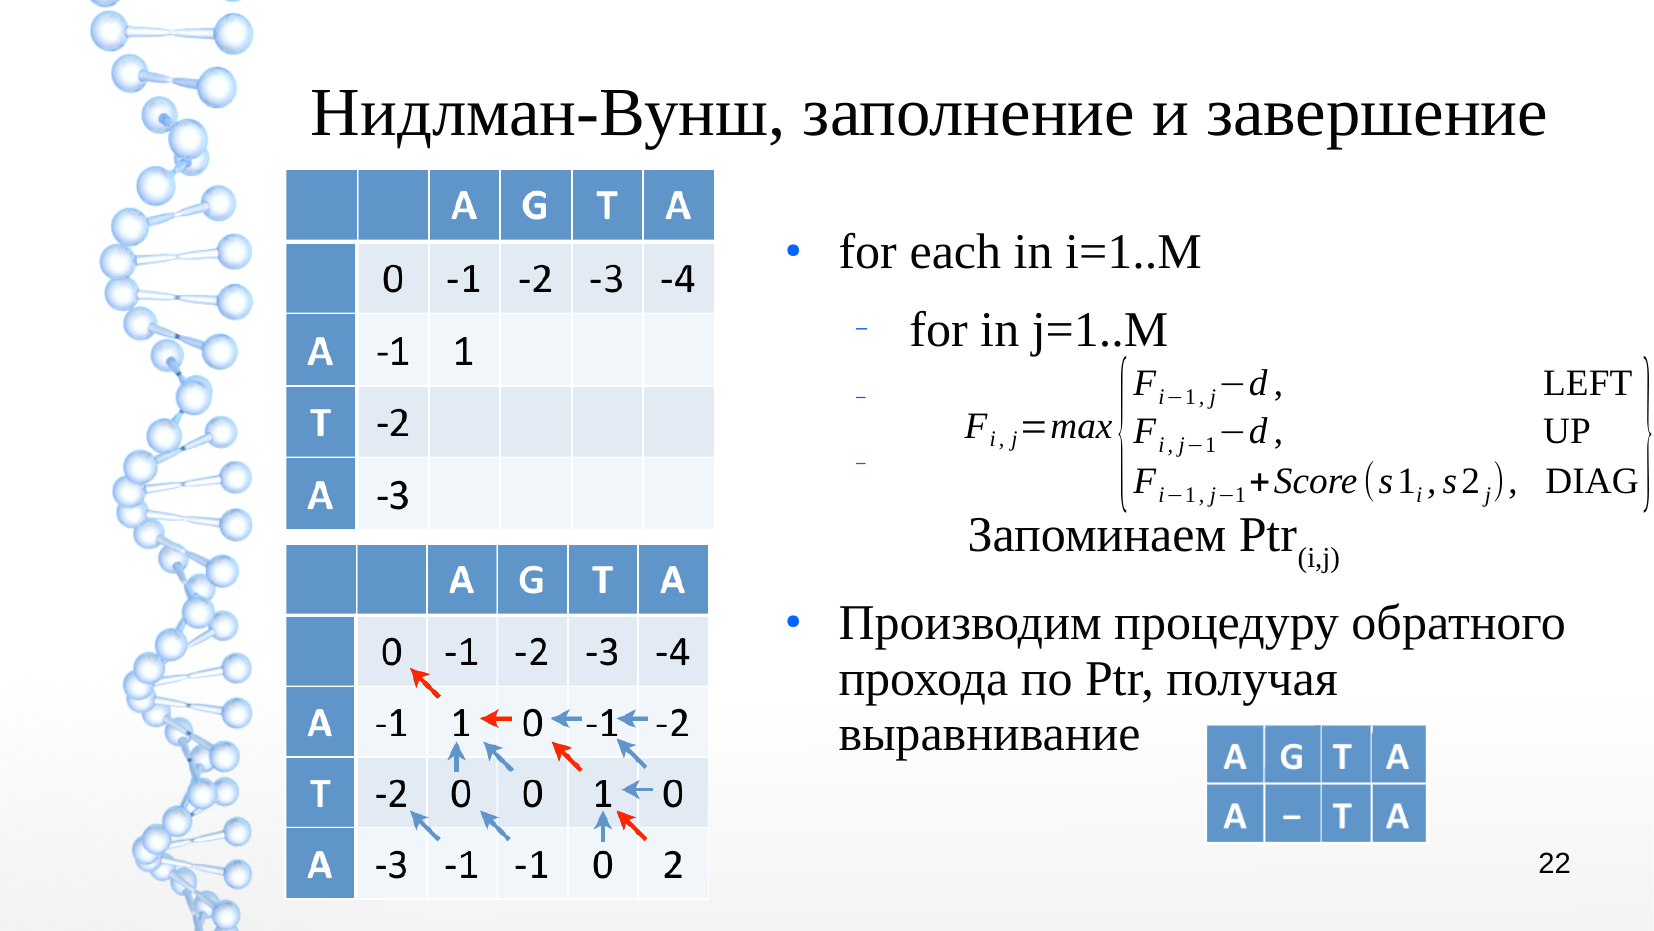

# Нидлман-Вунш, заполнение и завершение
for each in i=1..M
for in j=1..M
 Запоминаем Ptr(i,j)
Производим процедуру обратного прохода по Ptr, получая выравнивание
22